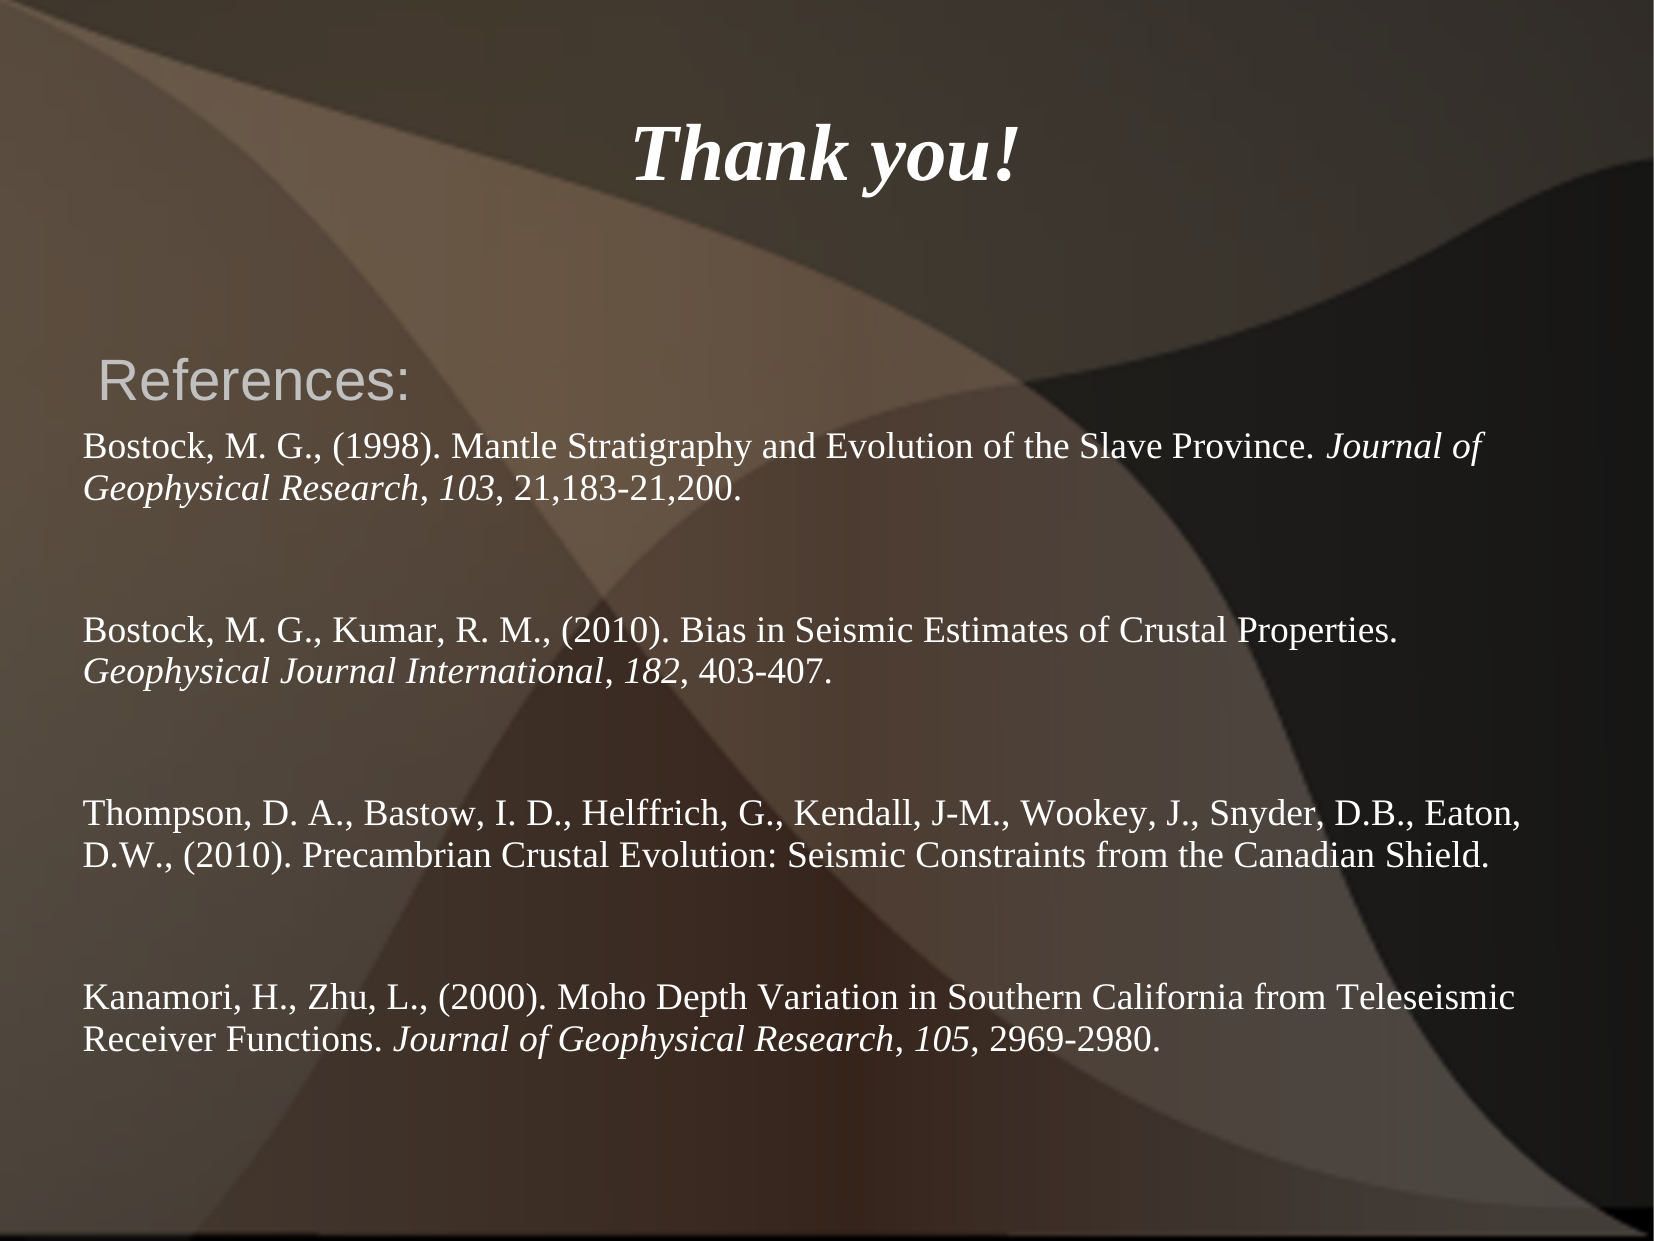

# Thank you!
References:
Bostock, M. G., (1998). Mantle Stratigraphy and Evolution of the Slave Province. Journal of Geophysical Research, 103, 21,183-21,200.
Bostock, M. G., Kumar, R. M., (2010). Bias in Seismic Estimates of Crustal Properties. Geophysical Journal International, 182, 403-407.
Thompson, D. A., Bastow, I. D., Helffrich, G., Kendall, J-M., Wookey, J., Snyder, D.B., Eaton, D.W., (2010). Precambrian Crustal Evolution: Seismic Constraints from the Canadian Shield.
Kanamori, H., Zhu, L., (2000). Moho Depth Variation in Southern California from Teleseismic Receiver Functions. Journal of Geophysical Research, 105, 2969-2980.